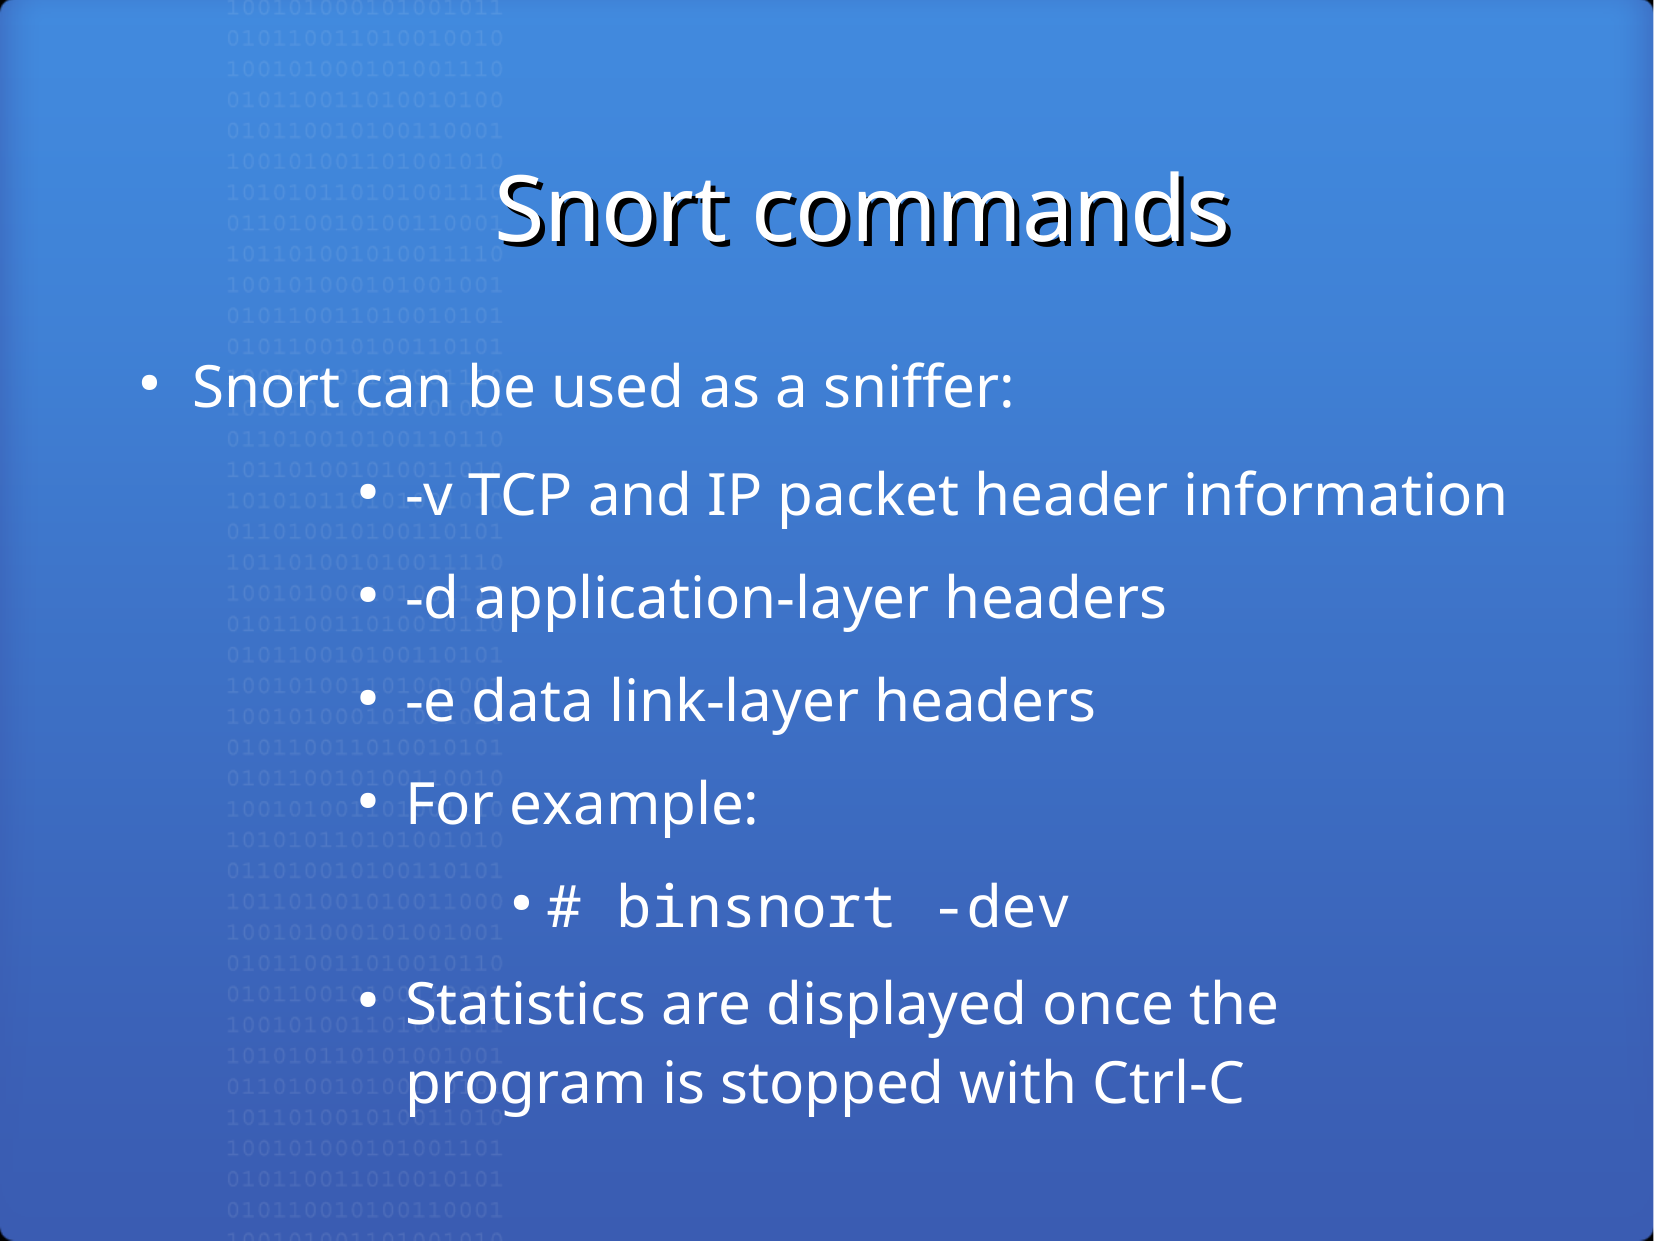

# Snort commands
Snort can be used as a sniffer:
-v TCP and IP packet header information
-d application-layer headers
-e data link-layer headers
For example:
# binsnort -dev
Statistics are displayed once the program is stopped with Ctrl-C